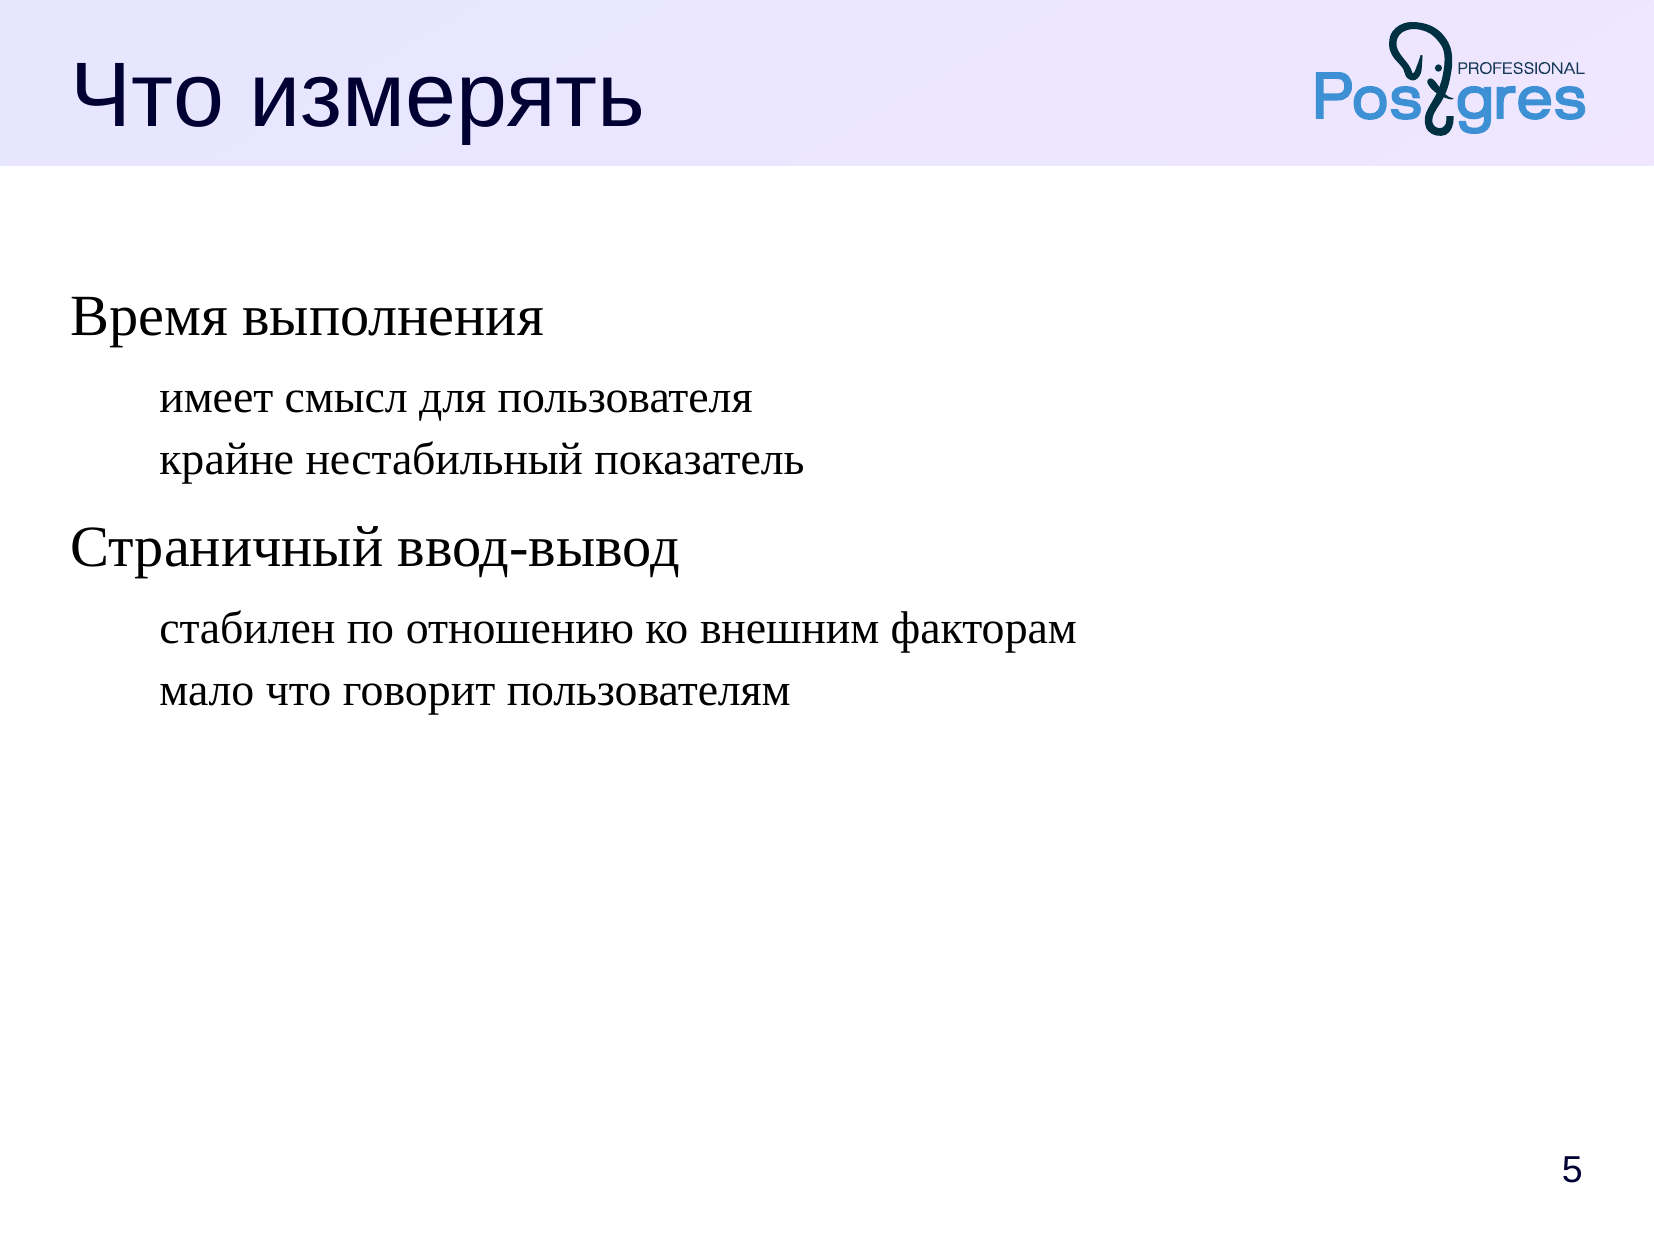

# Что измерять
Время выполнения
имеет смысл для пользователя
крайне нестабильный показатель
Страничный ввод-вывод
стабилен по отношению ко внешним факторам
мало что говорит пользователям